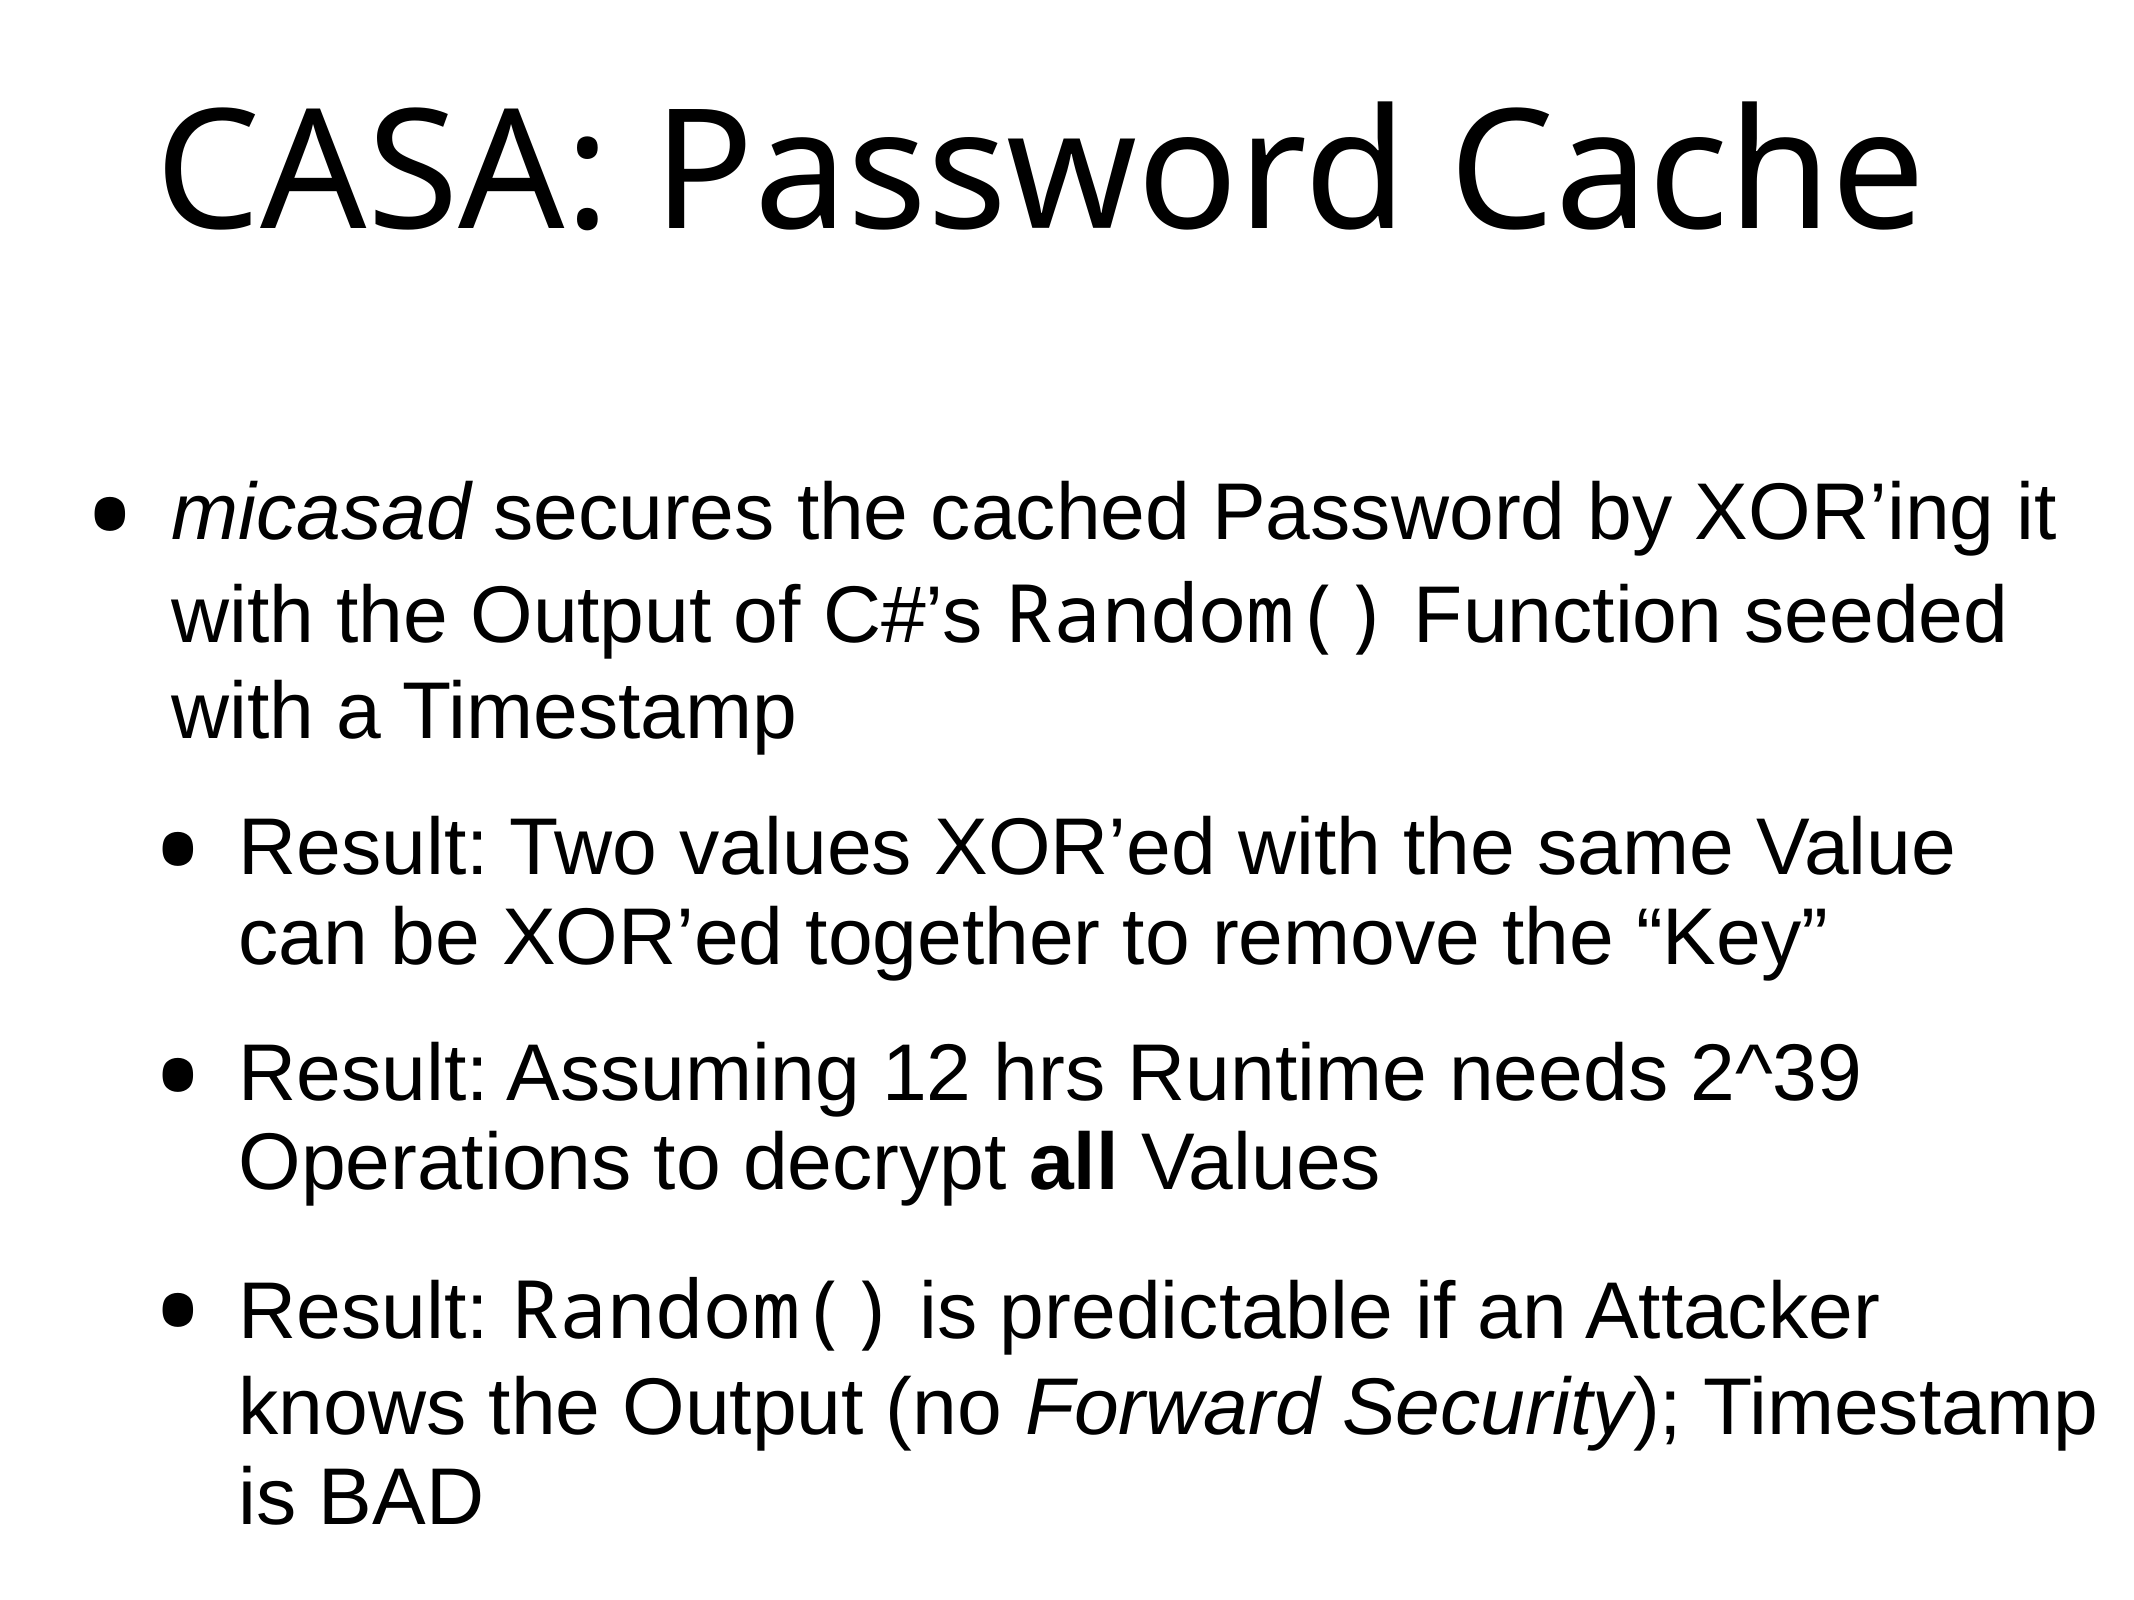

# CASA: Password Cache
micasad secures the cached Password by XOR’ing it with the Output of C#’s Random() Function seeded with a Timestamp
Result: Two values XOR’ed with the same Value can be XOR’ed together to remove the “Key”
Result: Assuming 12 hrs Runtime needs 2^39 Operations to decrypt all Values
Result: Random() is predictable if an Attacker knows the Output (no Forward Security); Timestamp is BAD